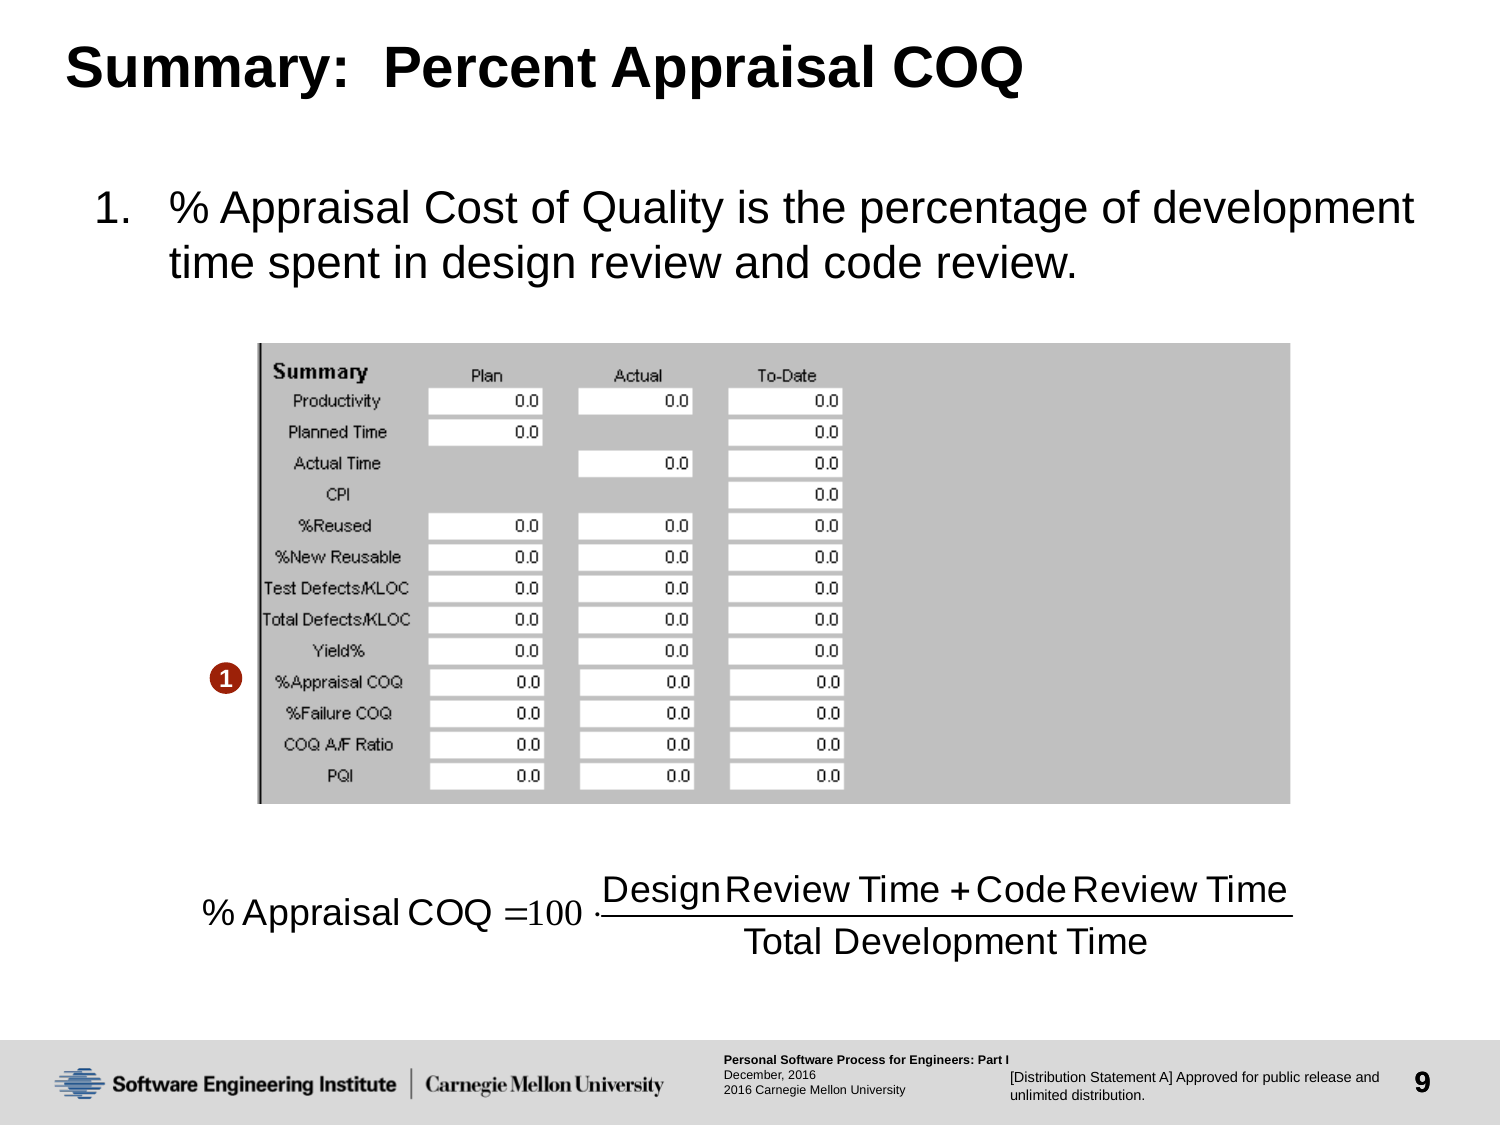

# Summary: Percent Appraisal COQ
% Appraisal Cost of Quality is the percentage of development time spent in design review and code review.